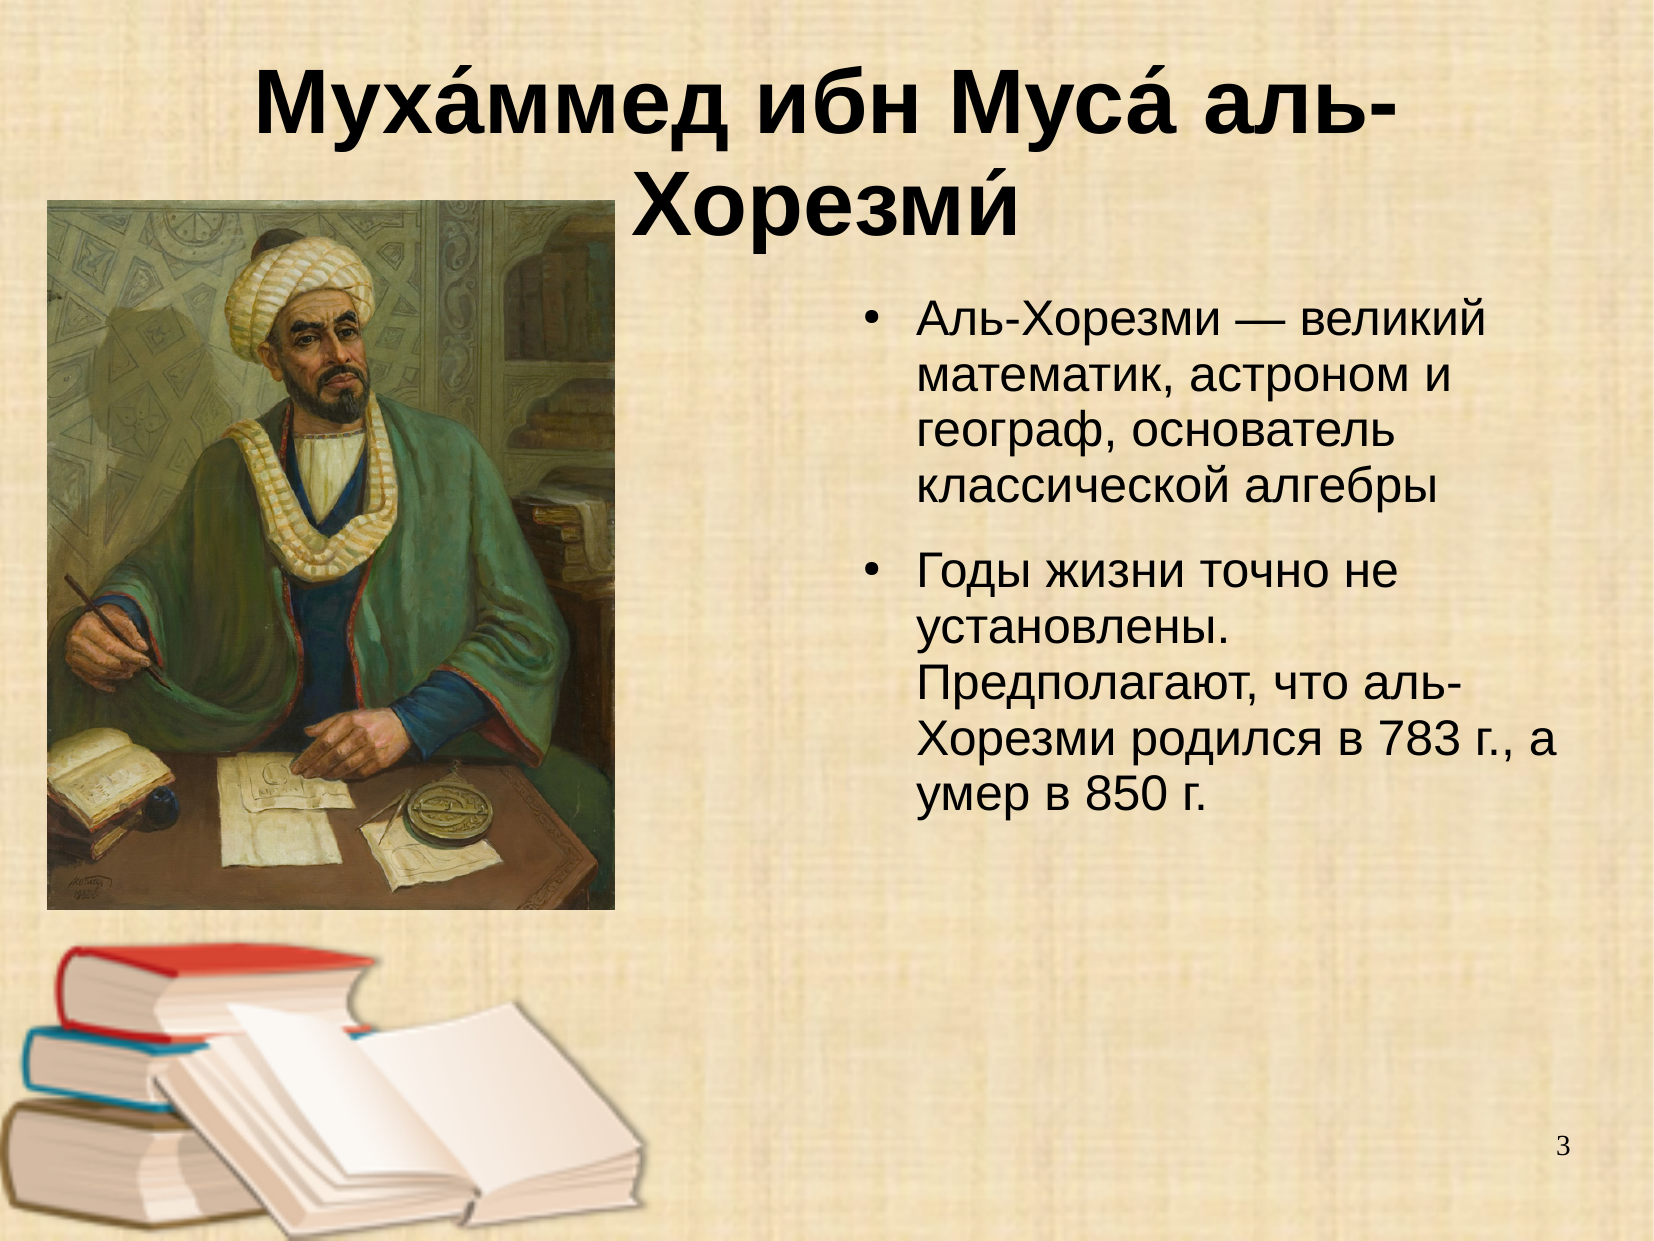

# Муха́ммед ибн Муса́ аль-Хорезми́
Аль-Хорезми — великий математик, астроном и географ, основатель классической алгебры
Годы жизни точно не установлены. Предполагают, что аль-Хорезми родился в 783 г., а умер в 850 г.
3